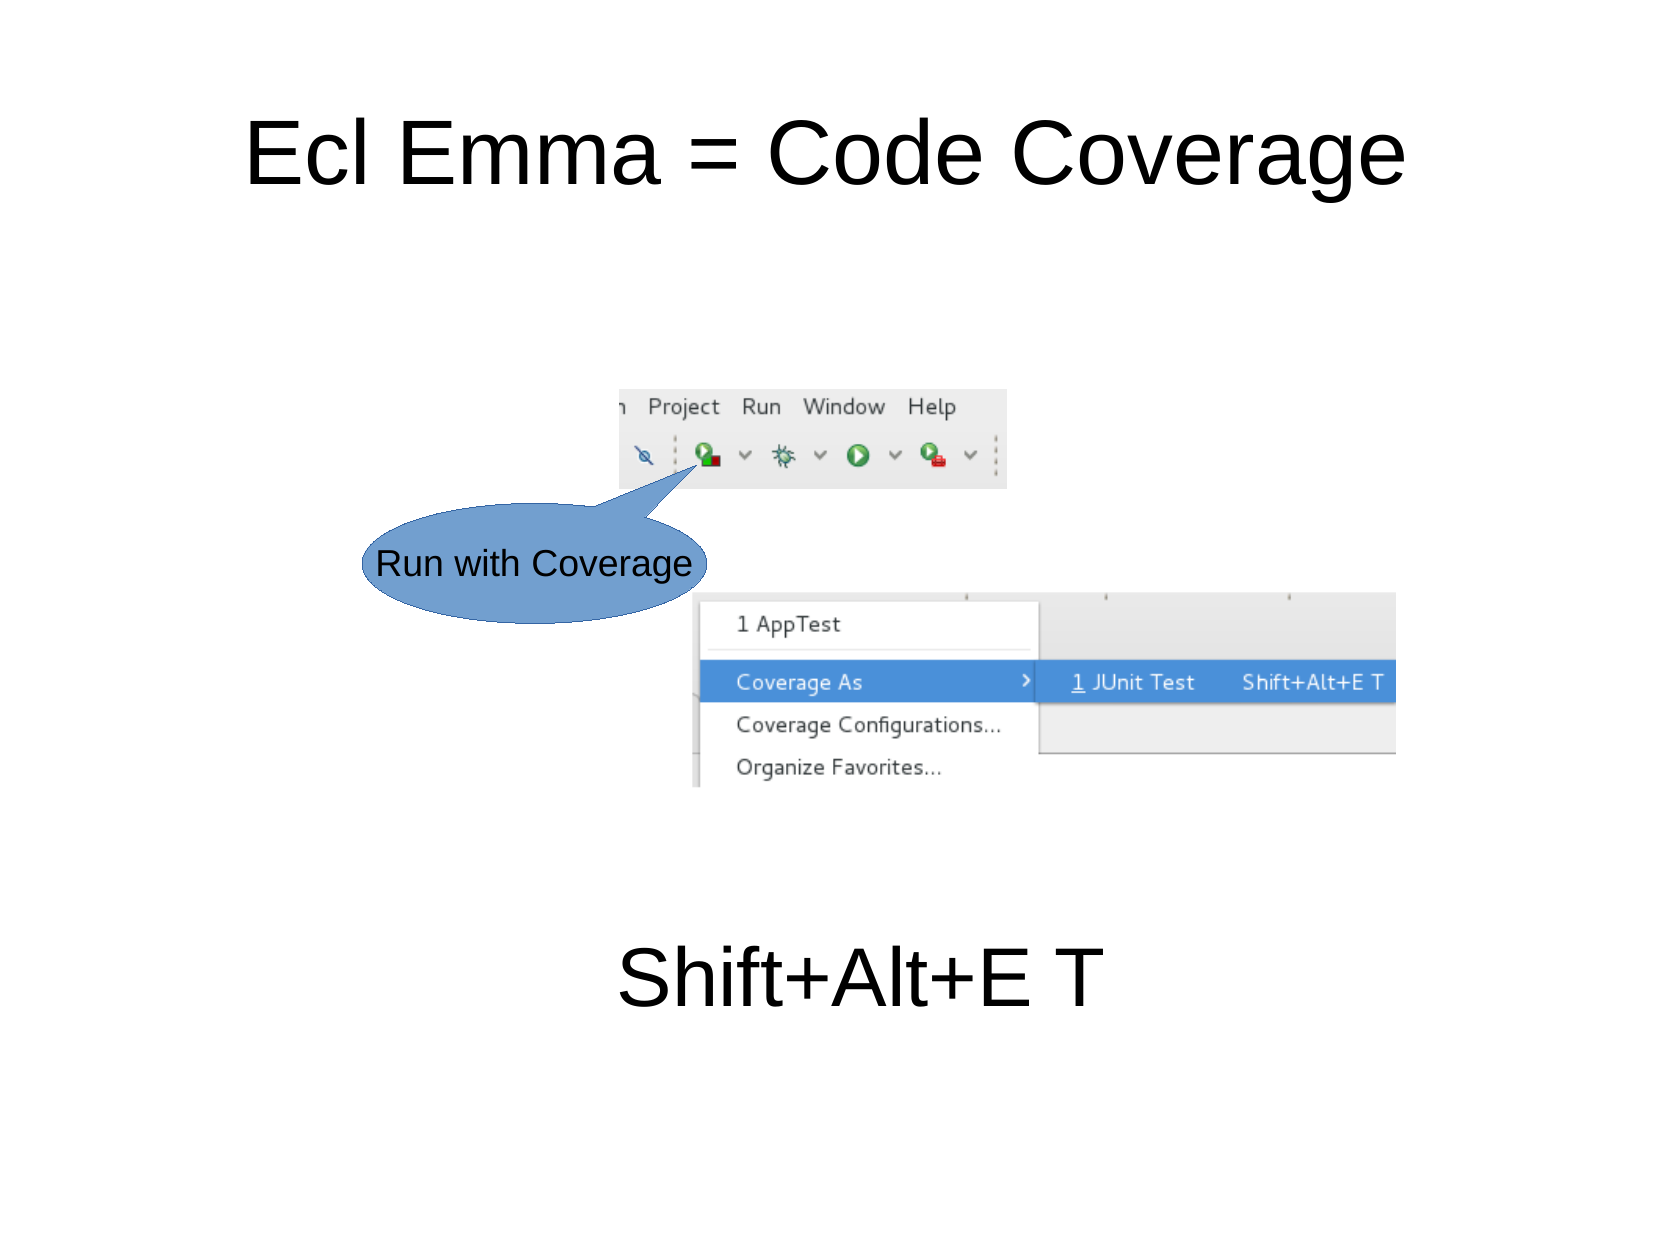

# Ecl Emma = Code Coverage
Run with Coverage
Shift+Alt+E T